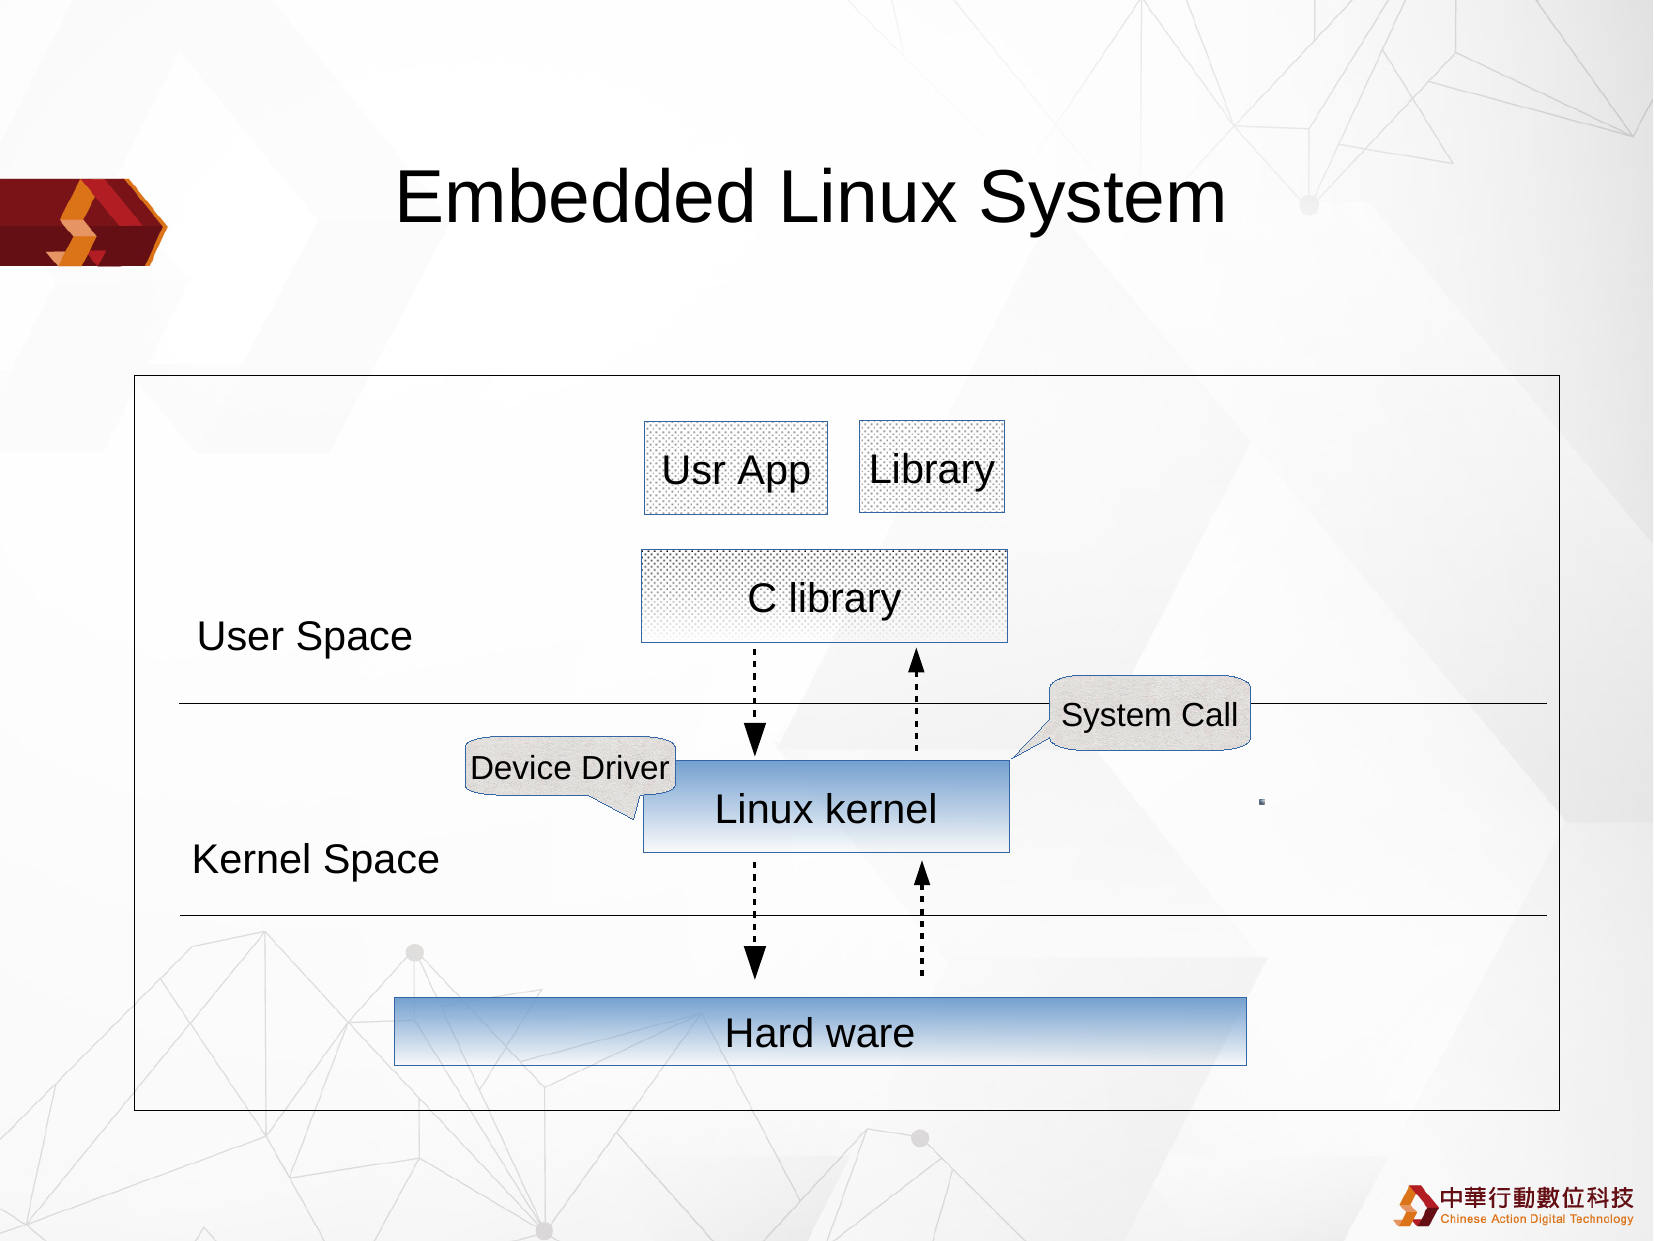

# Embedded Linux System
Library
Usr App
C library
User Space
System Call
Device Driver
Linux kernel
Kernel Space
Hard ware